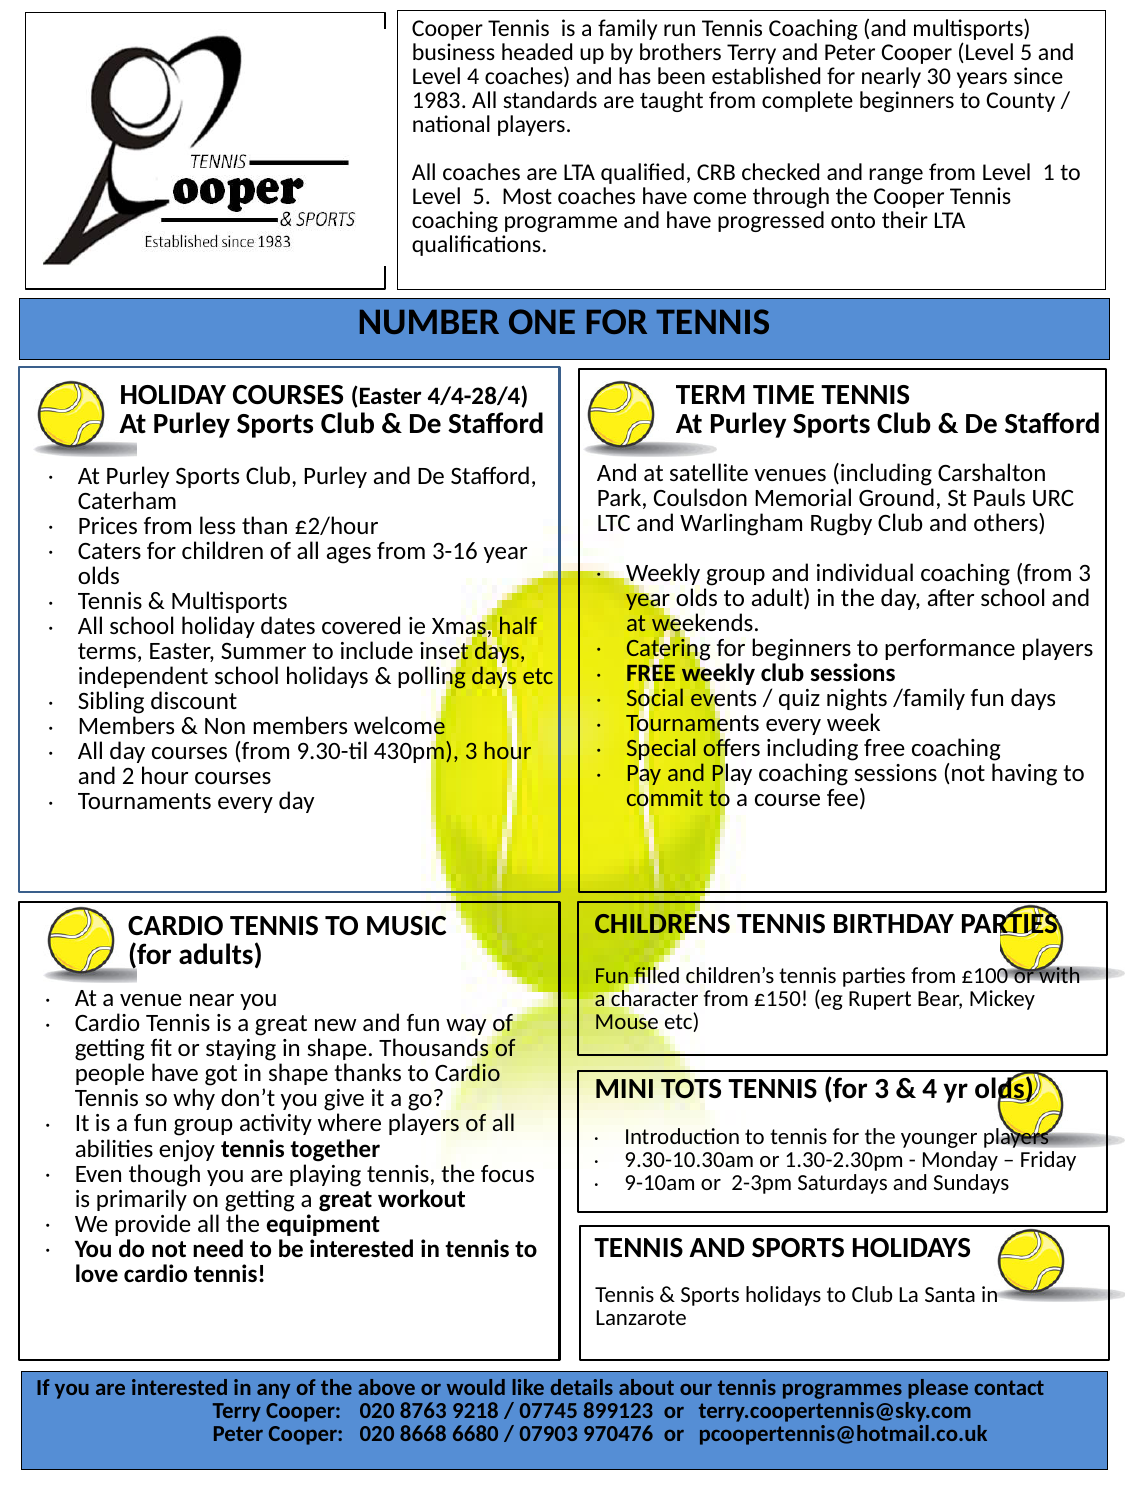

Cooper Tennis is a family run Tennis Coaching (and multisports) business headed up by brothers Terry and Peter Cooper (Level 5 and Level 4 coaches) and has been established for nearly 30 years since 1983. All standards are taught from complete beginners to County / national players.
All coaches are LTA qualified, CRB checked and range from Level 1 to Level 5. Most coaches have come through the Cooper Tennis coaching programme and have progressed onto their LTA qualifications.
NUMBER ONE FOR TENNIS
TERM TIME TENNIS
HOLIDAY COURSES (Easter 4/4-28/4)
At Purley Sports Club & De Stafford
TERM TIME TENNIS
At Purley Sports Club & De Stafford
And at satellite venues (including Carshalton Park, Coulsdon Memorial Ground, St Pauls URC LTC and Warlingham Rugby Club and others)
Weekly group and individual coaching (from 3 year olds to adult) in the day, after school and at weekends.
Catering for beginners to performance players
FREE weekly club sessions
Social events / quiz nights /family fun days
Tournaments every week
Special offers including free coaching
Pay and Play coaching sessions (not having to commit to a course fee)
At Purley Sports Club, Purley and De Stafford, Caterham
Prices from less than £2/hour
Caters for children of all ages from 3-16 year olds
Tennis & Multisports
All school holiday dates covered ie Xmas, half terms, Easter, Summer to include inset days, independent school holidays & polling days etc
Sibling discount
Members & Non members welcome
All day courses (from 9.30-til 430pm), 3 hour and 2 hour courses
Tournaments every day
CHILDRENS TENNIS BIRTHDAY PARTIES
CARDIO TENNIS TO MUSIC
(for adults)
Fun filled children’s tennis parties from £100 or with a character from £150! (eg Rupert Bear, Mickey Mouse etc)
At a venue near you
Cardio Tennis is a great new and fun way of getting fit or staying in shape. Thousands of people have got in shape thanks to Cardio Tennis so why don’t you give it a go?
It is a fun group activity where players of all abilities enjoy tennis together
Even though you are playing tennis, the focus is primarily on getting a great workout
We provide all the equipment
You do not need to be interested in tennis to love cardio tennis!
MINI TOTS TENNIS (for 3 & 4 yr olds)
Introduction to tennis for the younger players
9.30-10.30am or 1.30-2.30pm - Monday – Friday
9-10am or 2-3pm Saturdays and Sundays
TENNIS AND SPORTS HOLIDAYS
Tennis & Sports holidays to Club La Santa in
Lanzarote
If you are interested in any of the above or would like details about our tennis programmes please contact
	Terry Cooper: 	020 8763 9218 / 07745 899123 or 	terry.coopertennis@sky.com
	Peter Cooper: 	020 8668 6680 / 07903 970476 or	pcoopertennis@hotmail.co.uk